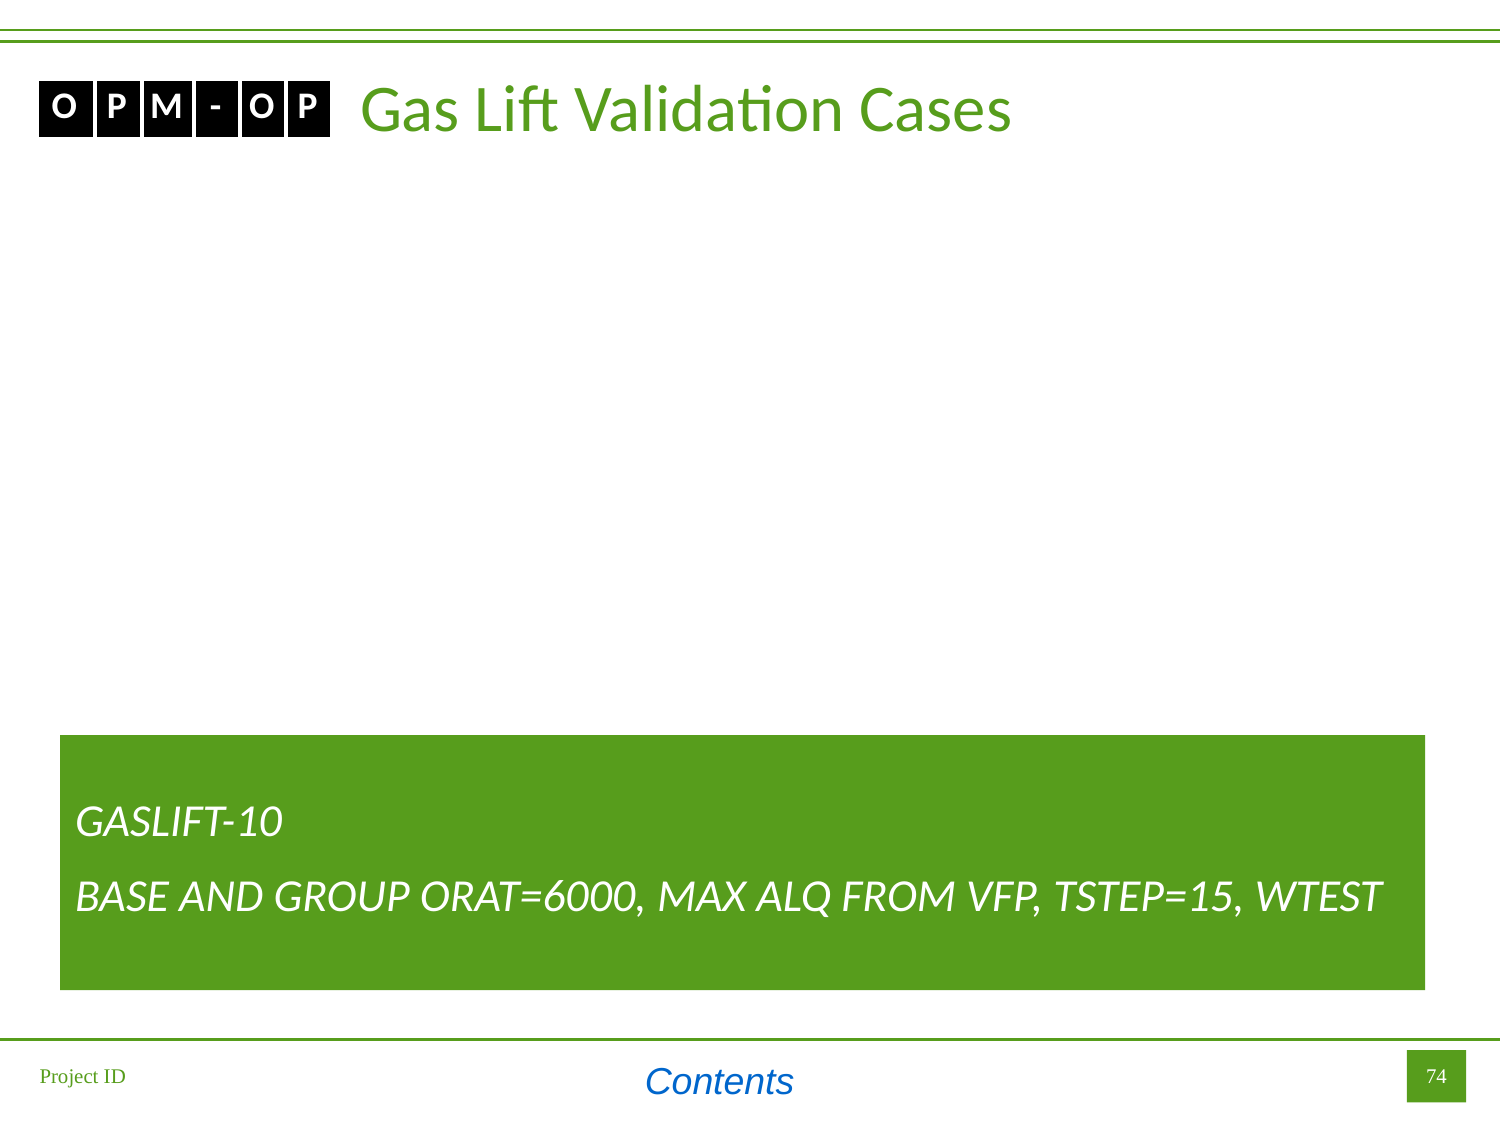

# Gas Lift Validation Cases
GASLIFT-10
Base and group ORAT=6000, Max ALQ from VFP, TSTEP=15, WTEST
Project ID
74